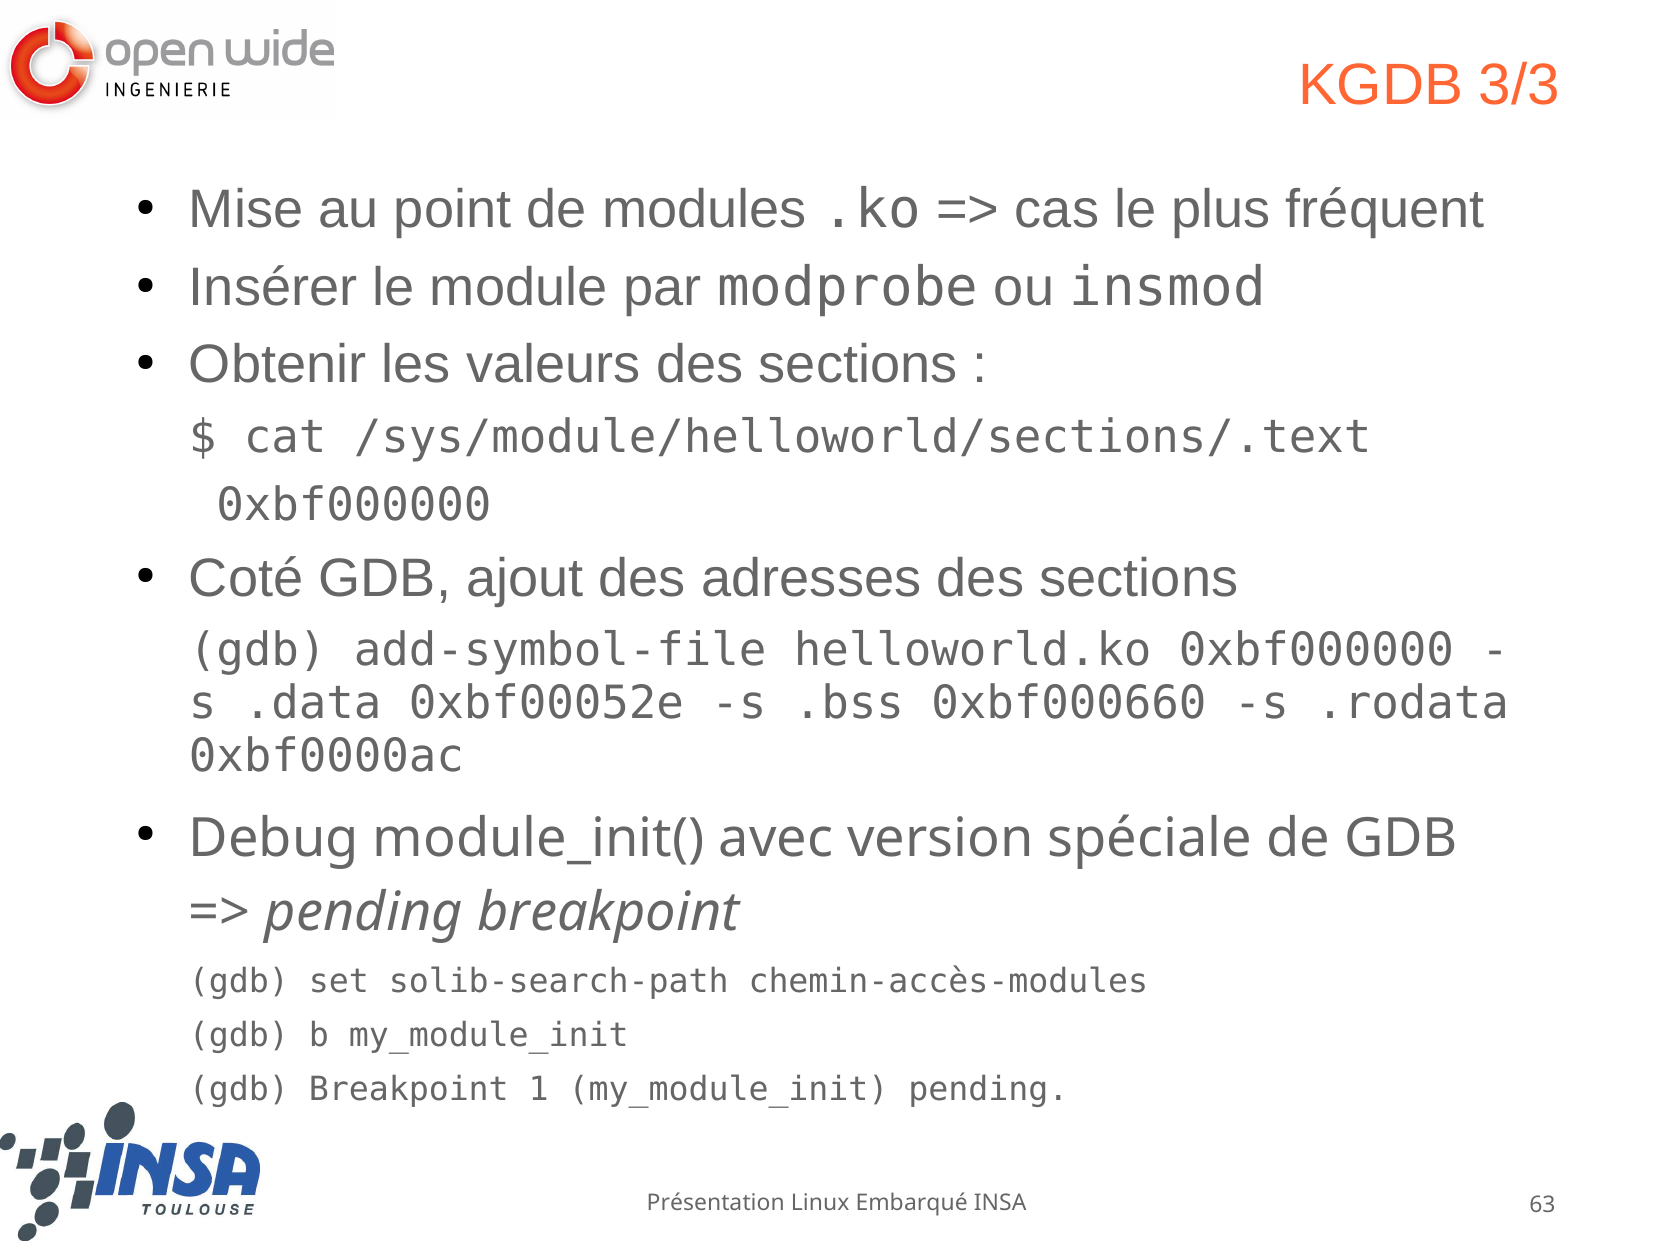

# KGDB 3/3
Mise au point de modules .ko => cas le plus fréquent
Insérer le module par modprobe ou insmod
Obtenir les valeurs des sections :
$ cat /sys/module/helloworld/sections/.text
 0xbf000000
Coté GDB, ajout des adresses des sections
(gdb) add-symbol-file helloworld.ko 0xbf000000 -s .data 0xbf00052e -s .bss 0xbf000660 -s .rodata 0xbf0000ac
Debug module_init() avec version spéciale de GDB => pending breakpoint
(gdb) set solib-search-path chemin-accès-modules
(gdb) b my_module_init
(gdb) Breakpoint 1 (my_module_init) pending.